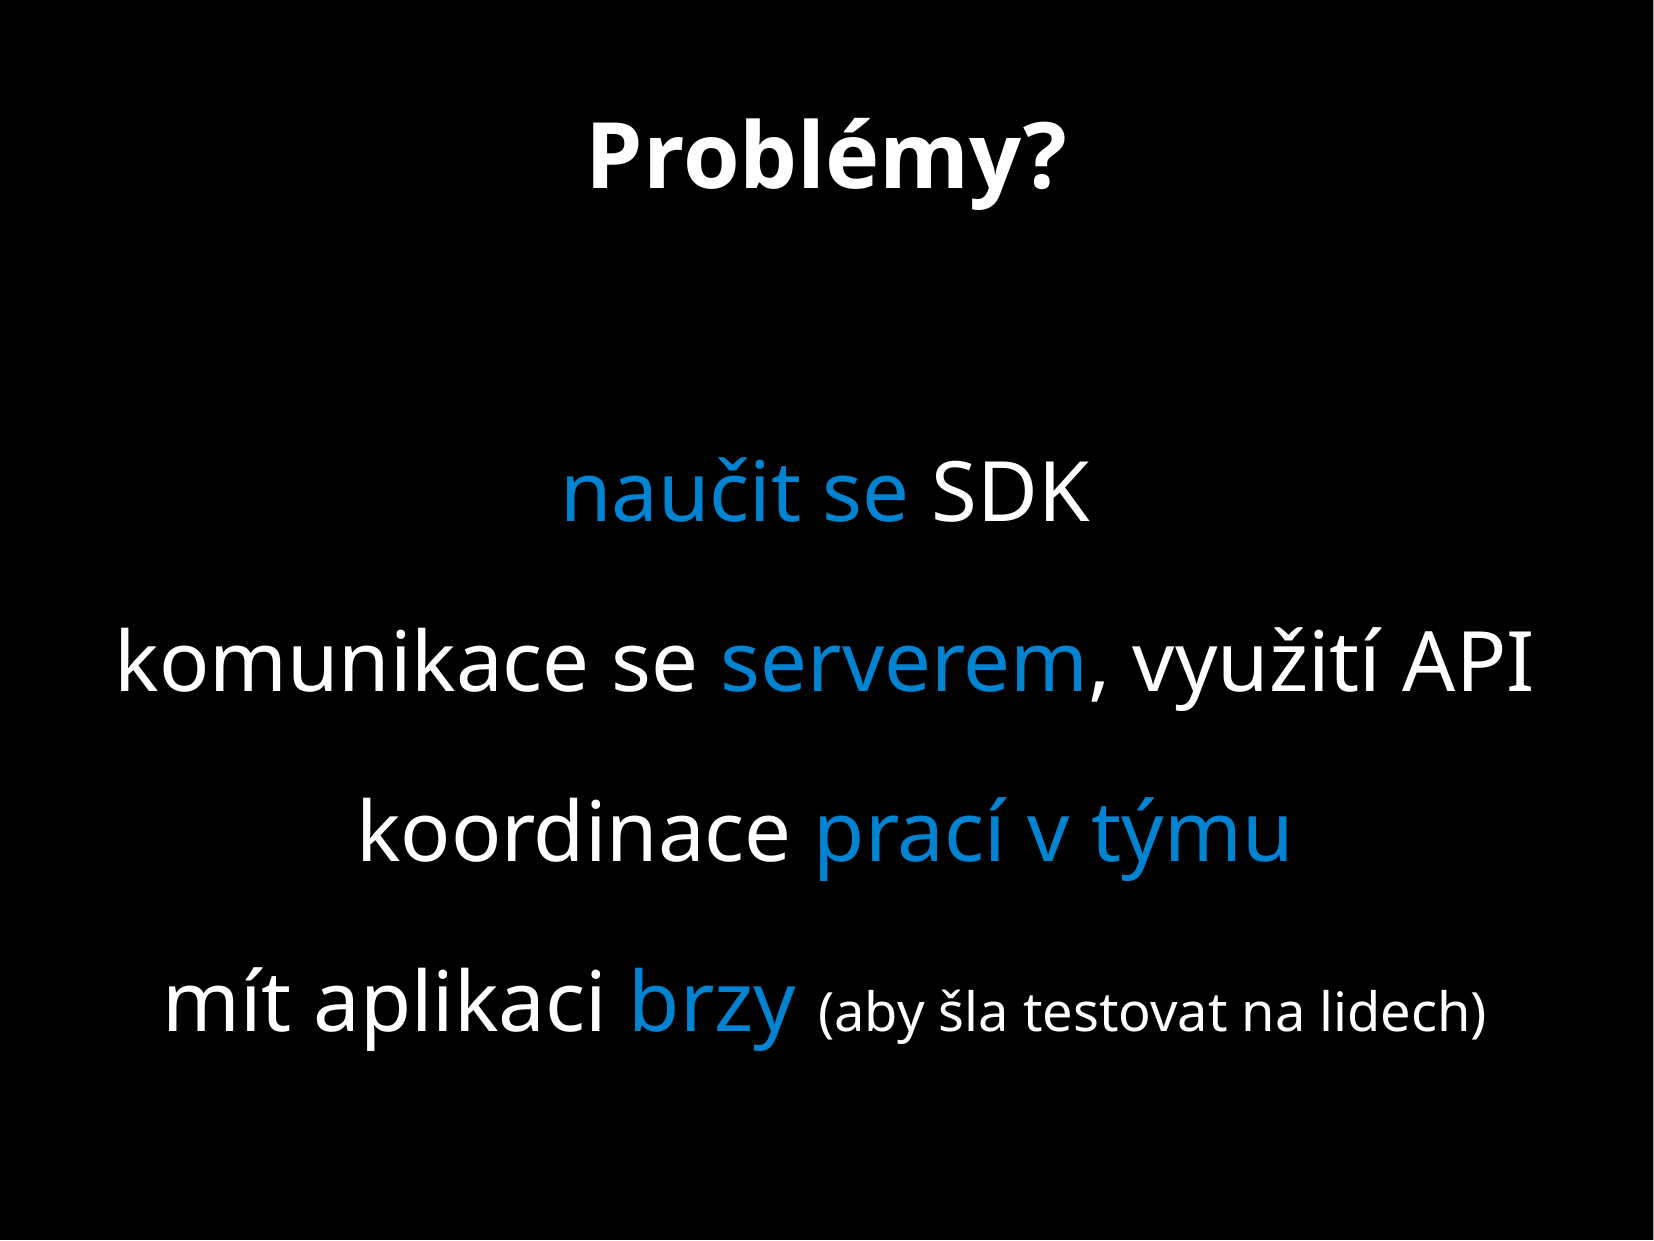

# Problémy?
naučit se SDK
komunikace se serverem, využití API
koordinace prací v týmu
mít aplikaci brzy (aby šla testovat na lidech)